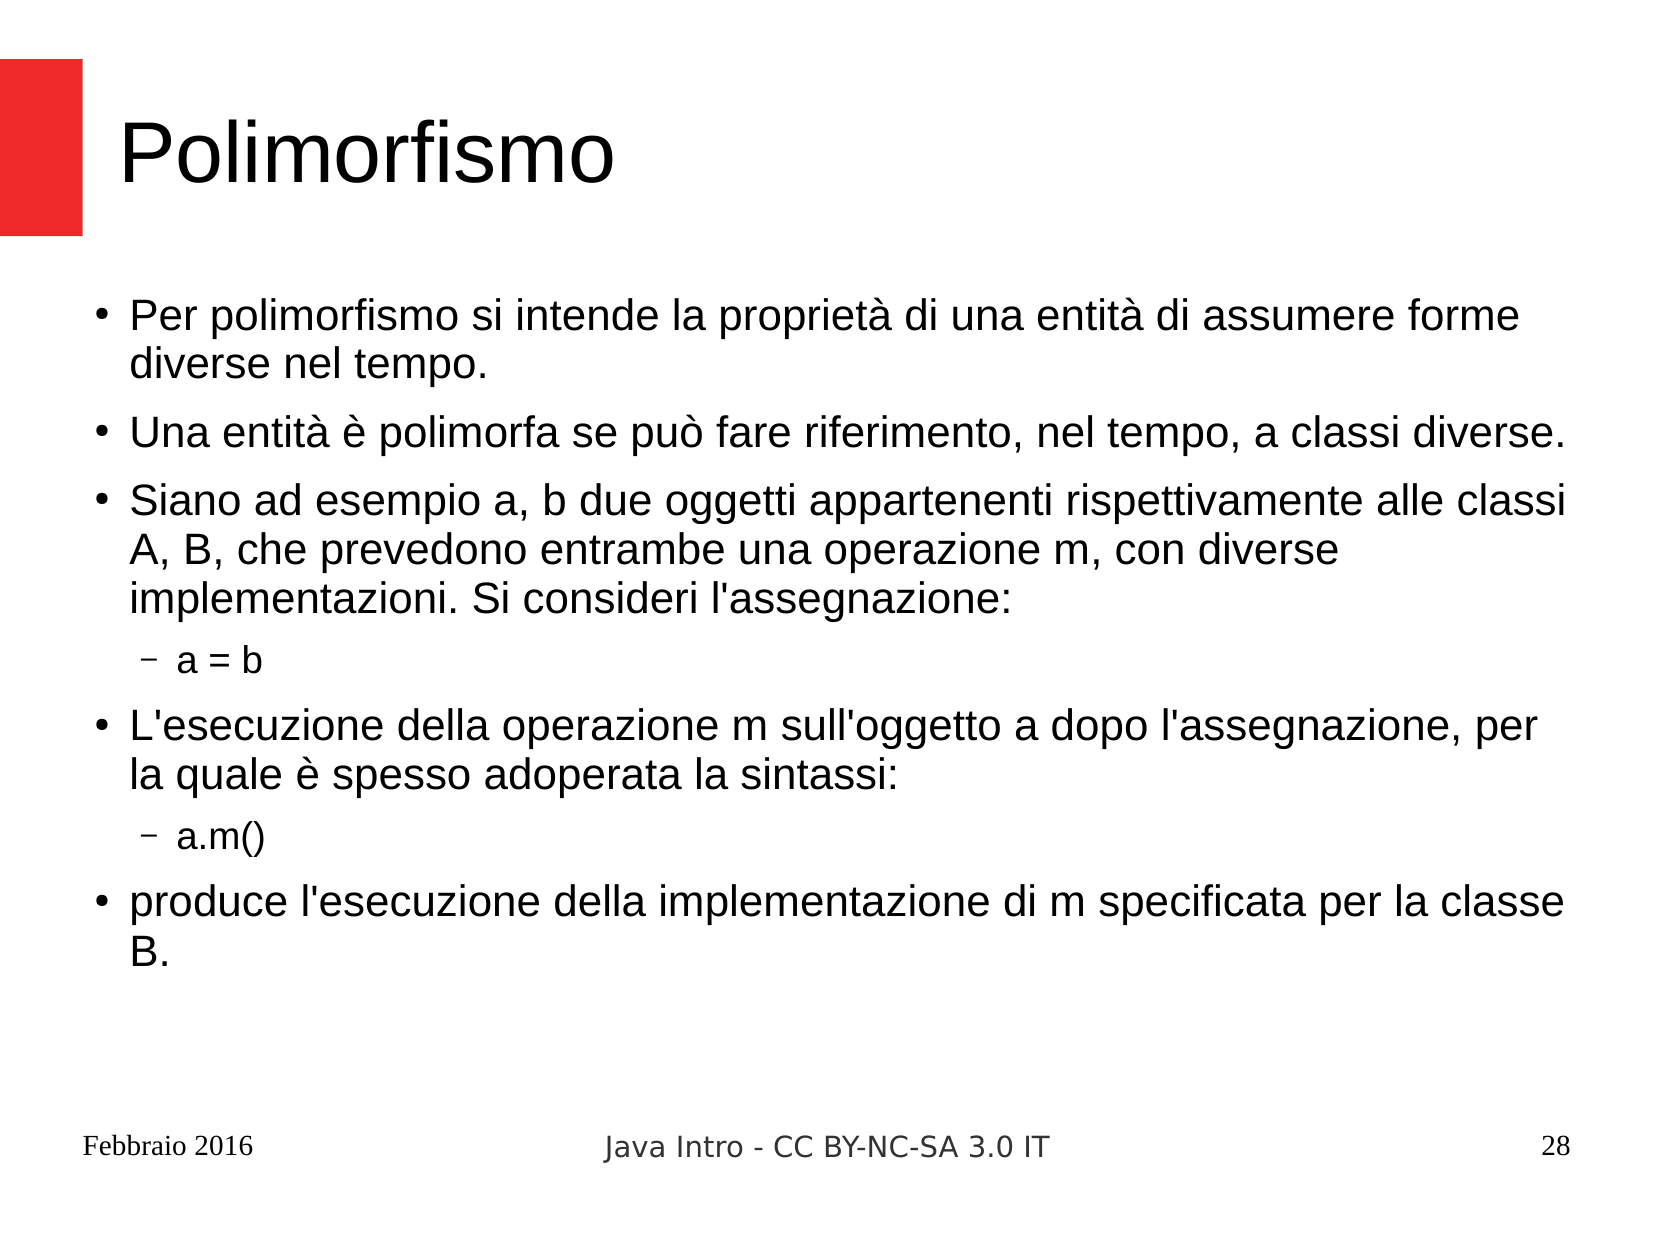

# Polimorfismo
Per polimorfismo si intende la proprietà di una entità di assumere forme diverse nel tempo.
Una entità è polimorfa se può fare riferimento, nel tempo, a classi diverse.
Siano ad esempio a, b due oggetti appartenenti rispettivamente alle classi A, B, che prevedono entrambe una operazione m, con diverse implementazioni. Si consideri l'assegnazione:
a = b
L'esecuzione della operazione m sull'oggetto a dopo l'assegnazione, per la quale è spesso adoperata la sintassi:
a.m()
produce l'esecuzione della implementazione di m specificata per la classe B.
Your Date Here
Your Footer Here
28